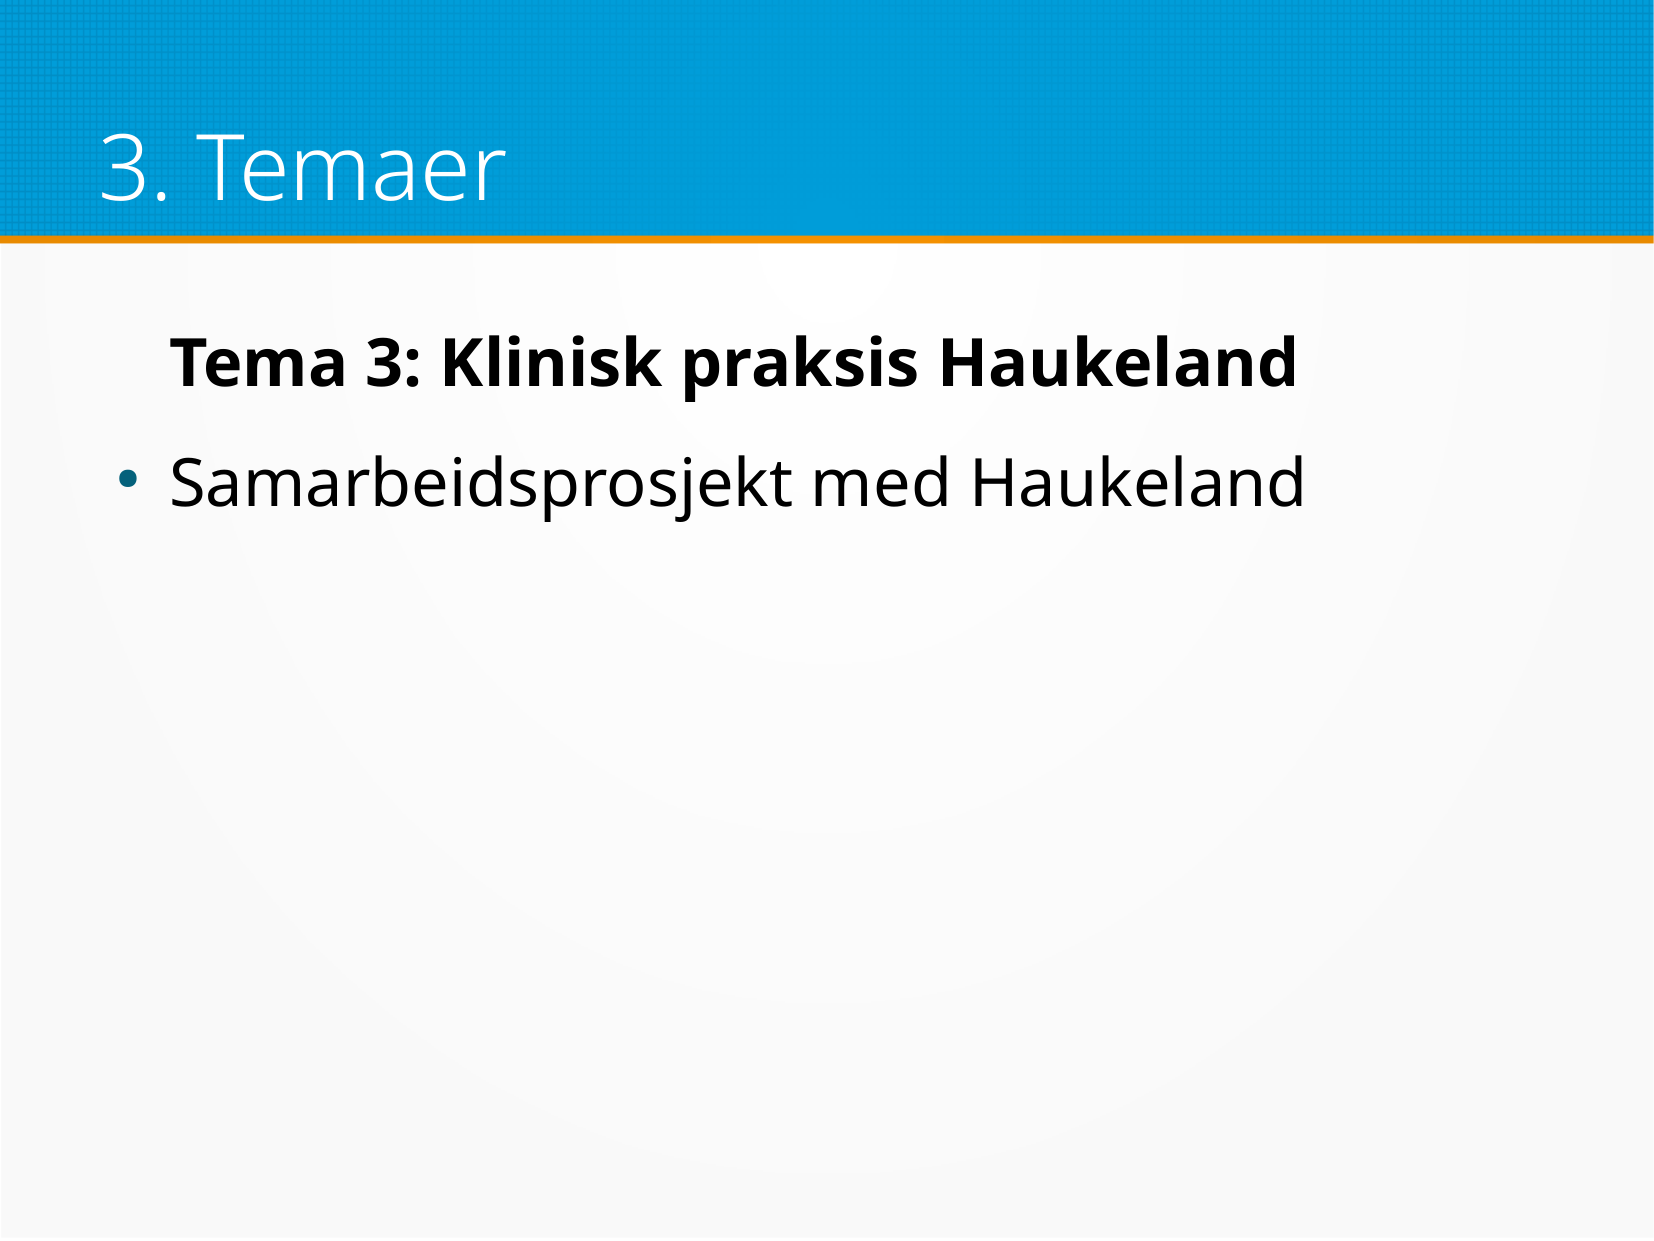

# 3. Temaer
Tema 3: Klinisk praksis Haukeland
Samarbeidsprosjekt med Haukeland